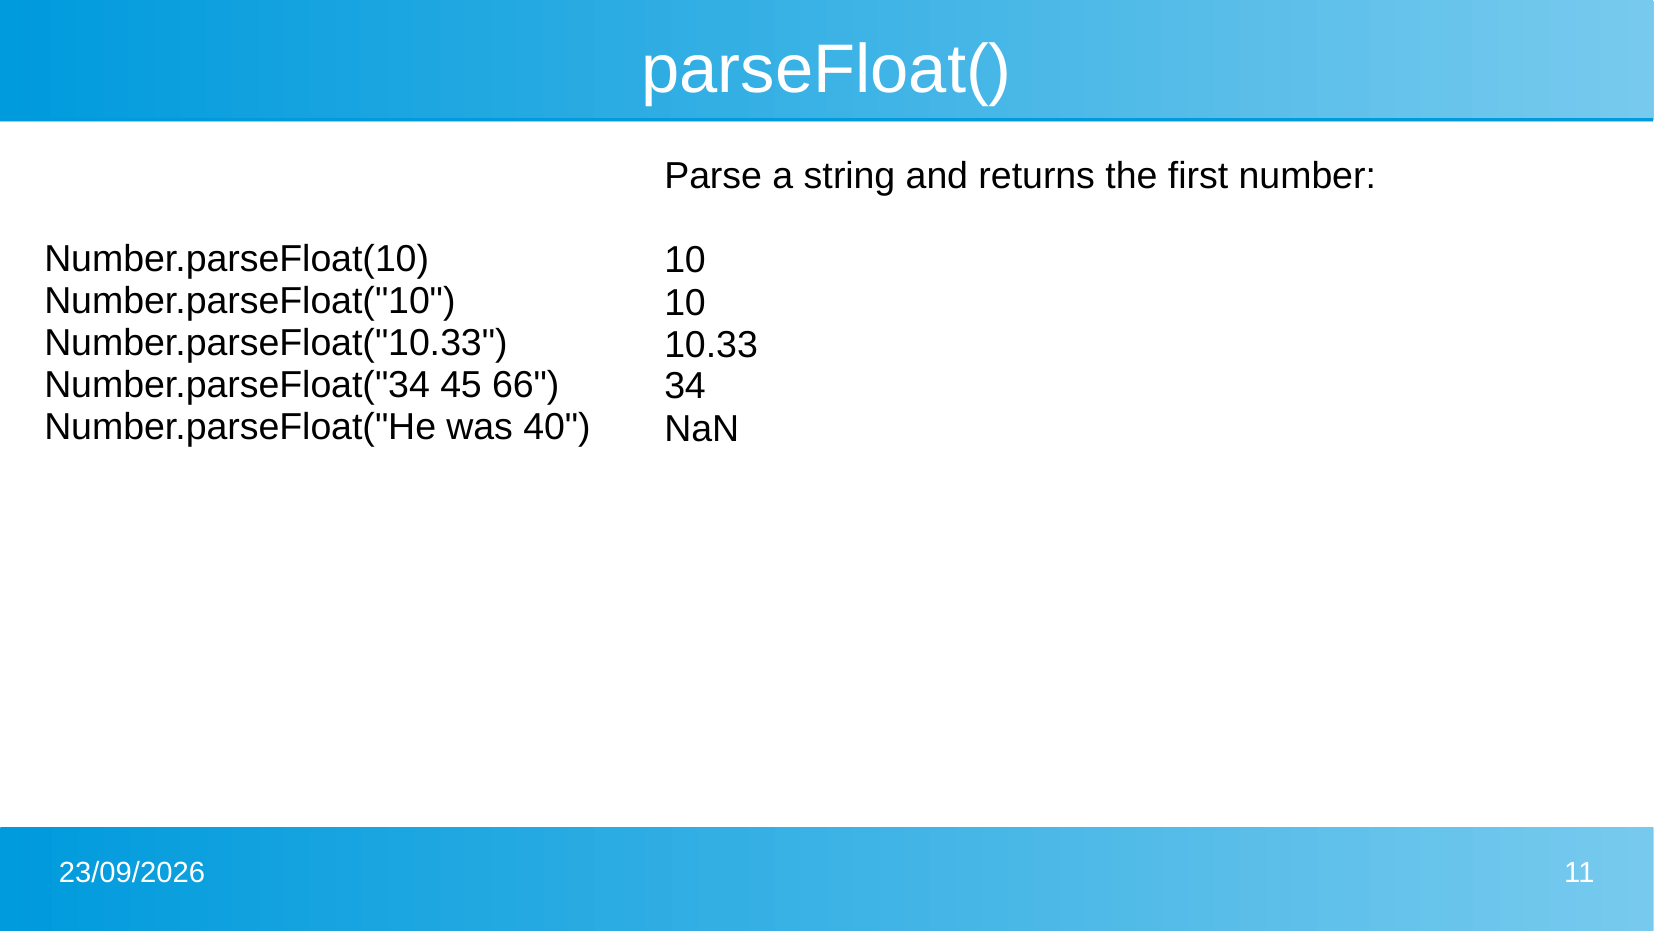

# parseFloat()
Parse a string and returns the first number:
10
10
10.33
34
NaN
Number.parseFloat(10)
Number.parseFloat("10")
Number.parseFloat("10.33")
Number.parseFloat("34 45 66")
Number.parseFloat("He was 40")
11